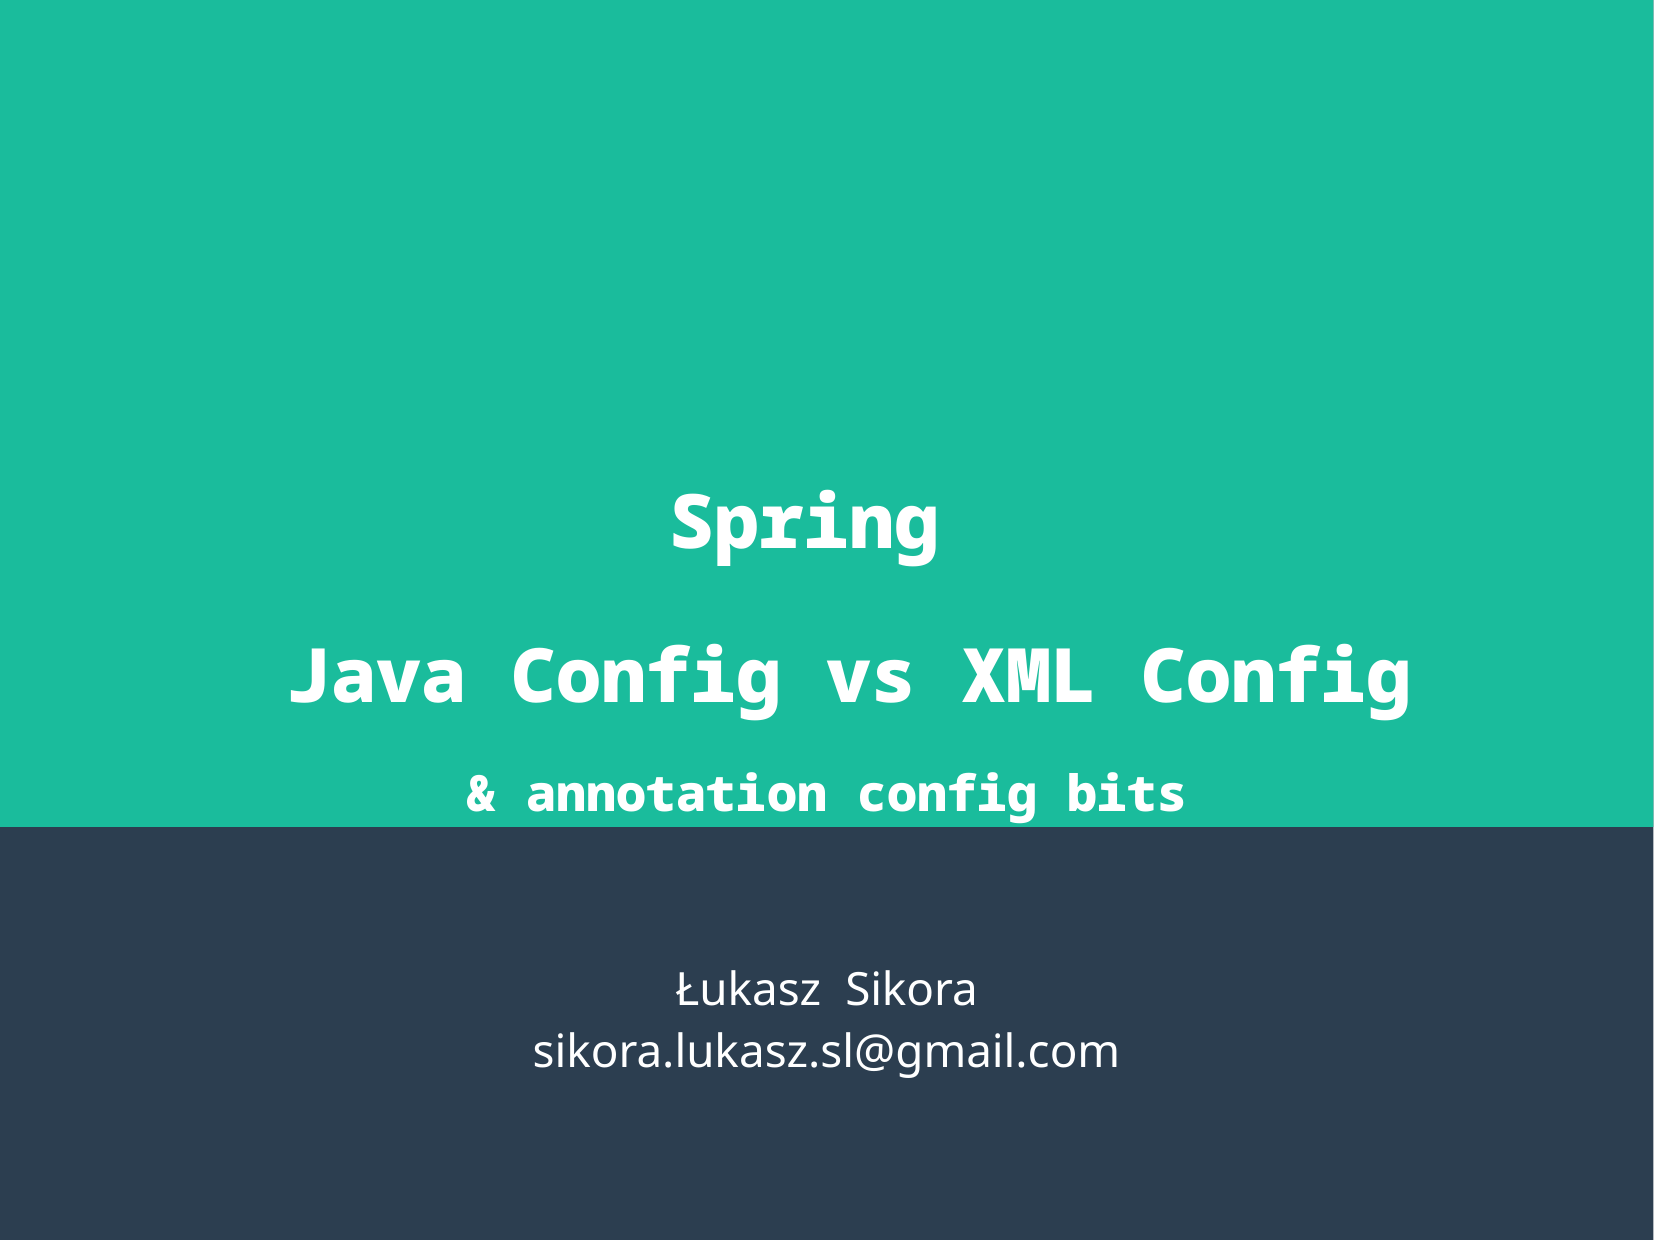

# Spring Java Config vs XML Config & annotation config bits
Łukasz Sikora
sikora.lukasz.sl@gmail.com